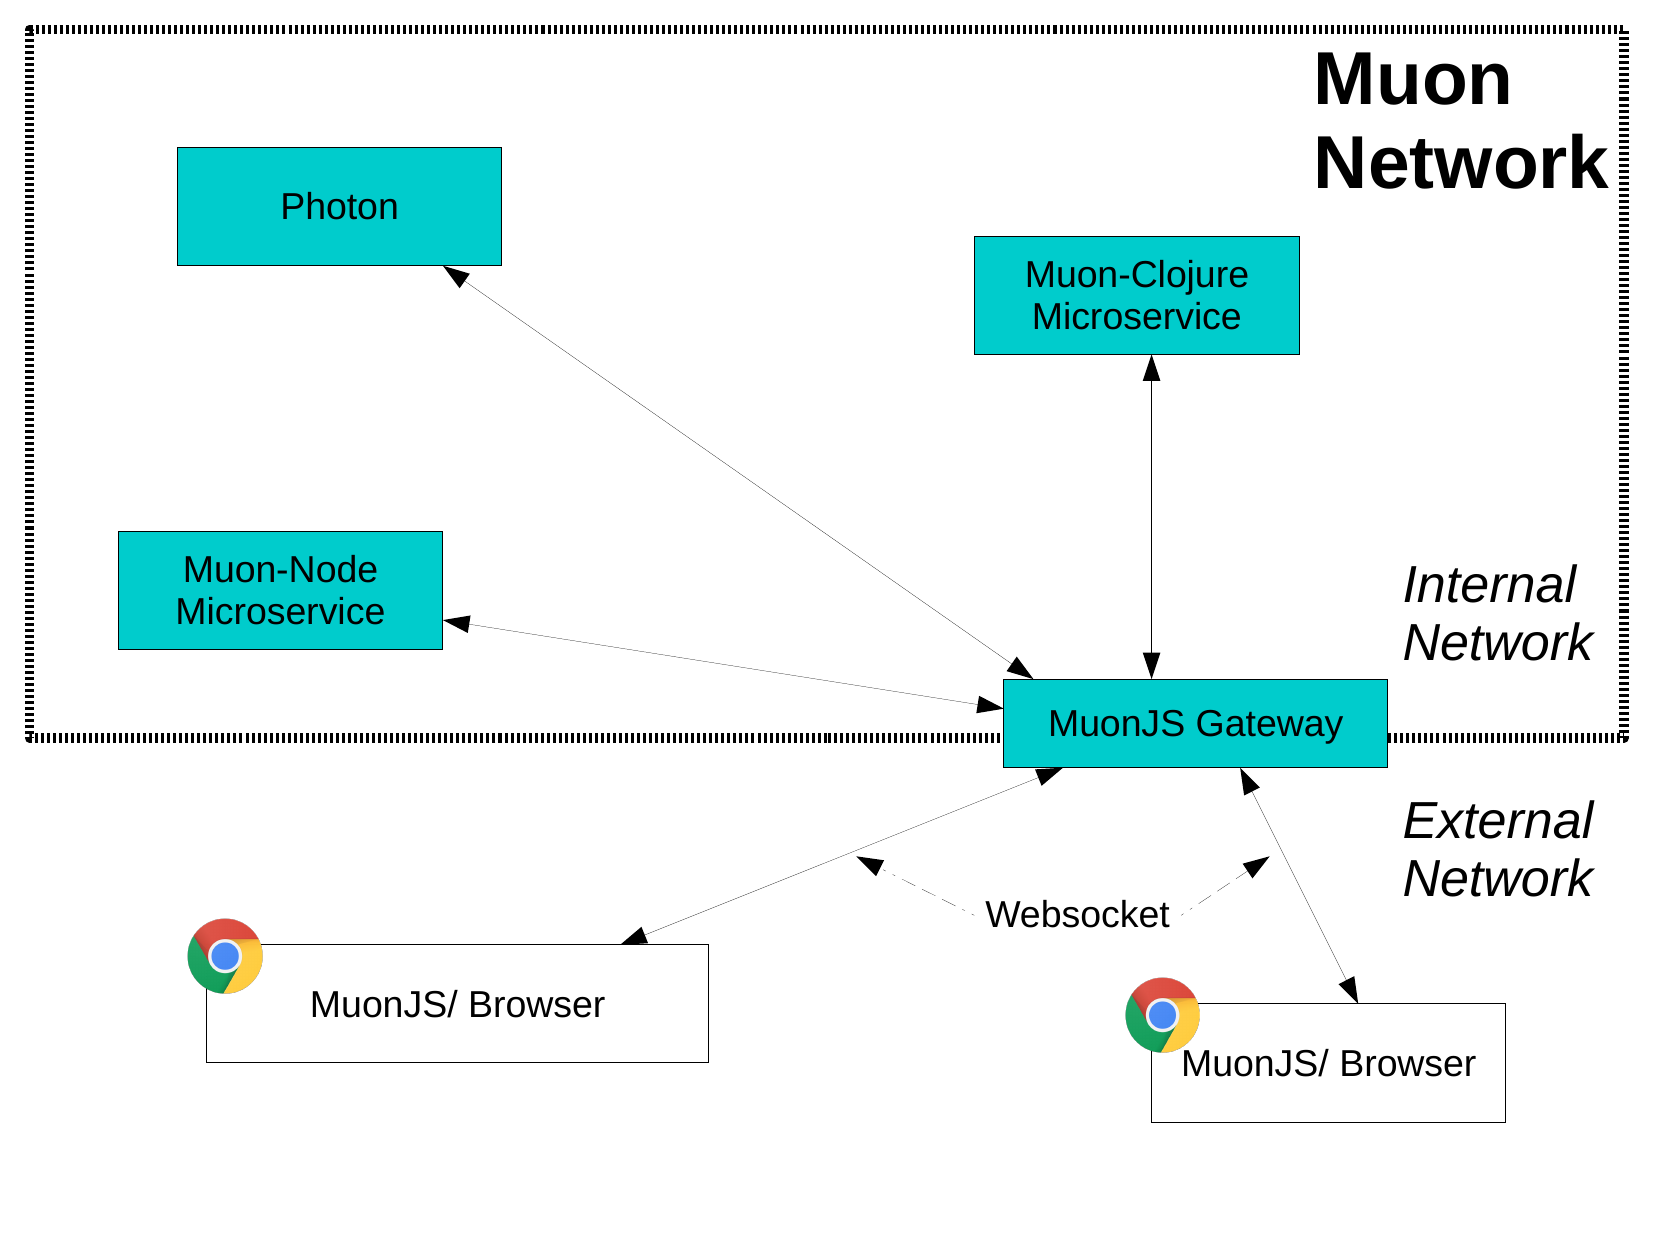

Muon
Network
Photon
Muon-Clojure
Microservice
Muon-Node
Microservice
Internal
Network
MuonJS Gateway
External
Network
Websocket
MuonJS/ Browser
MuonJS/ Browser